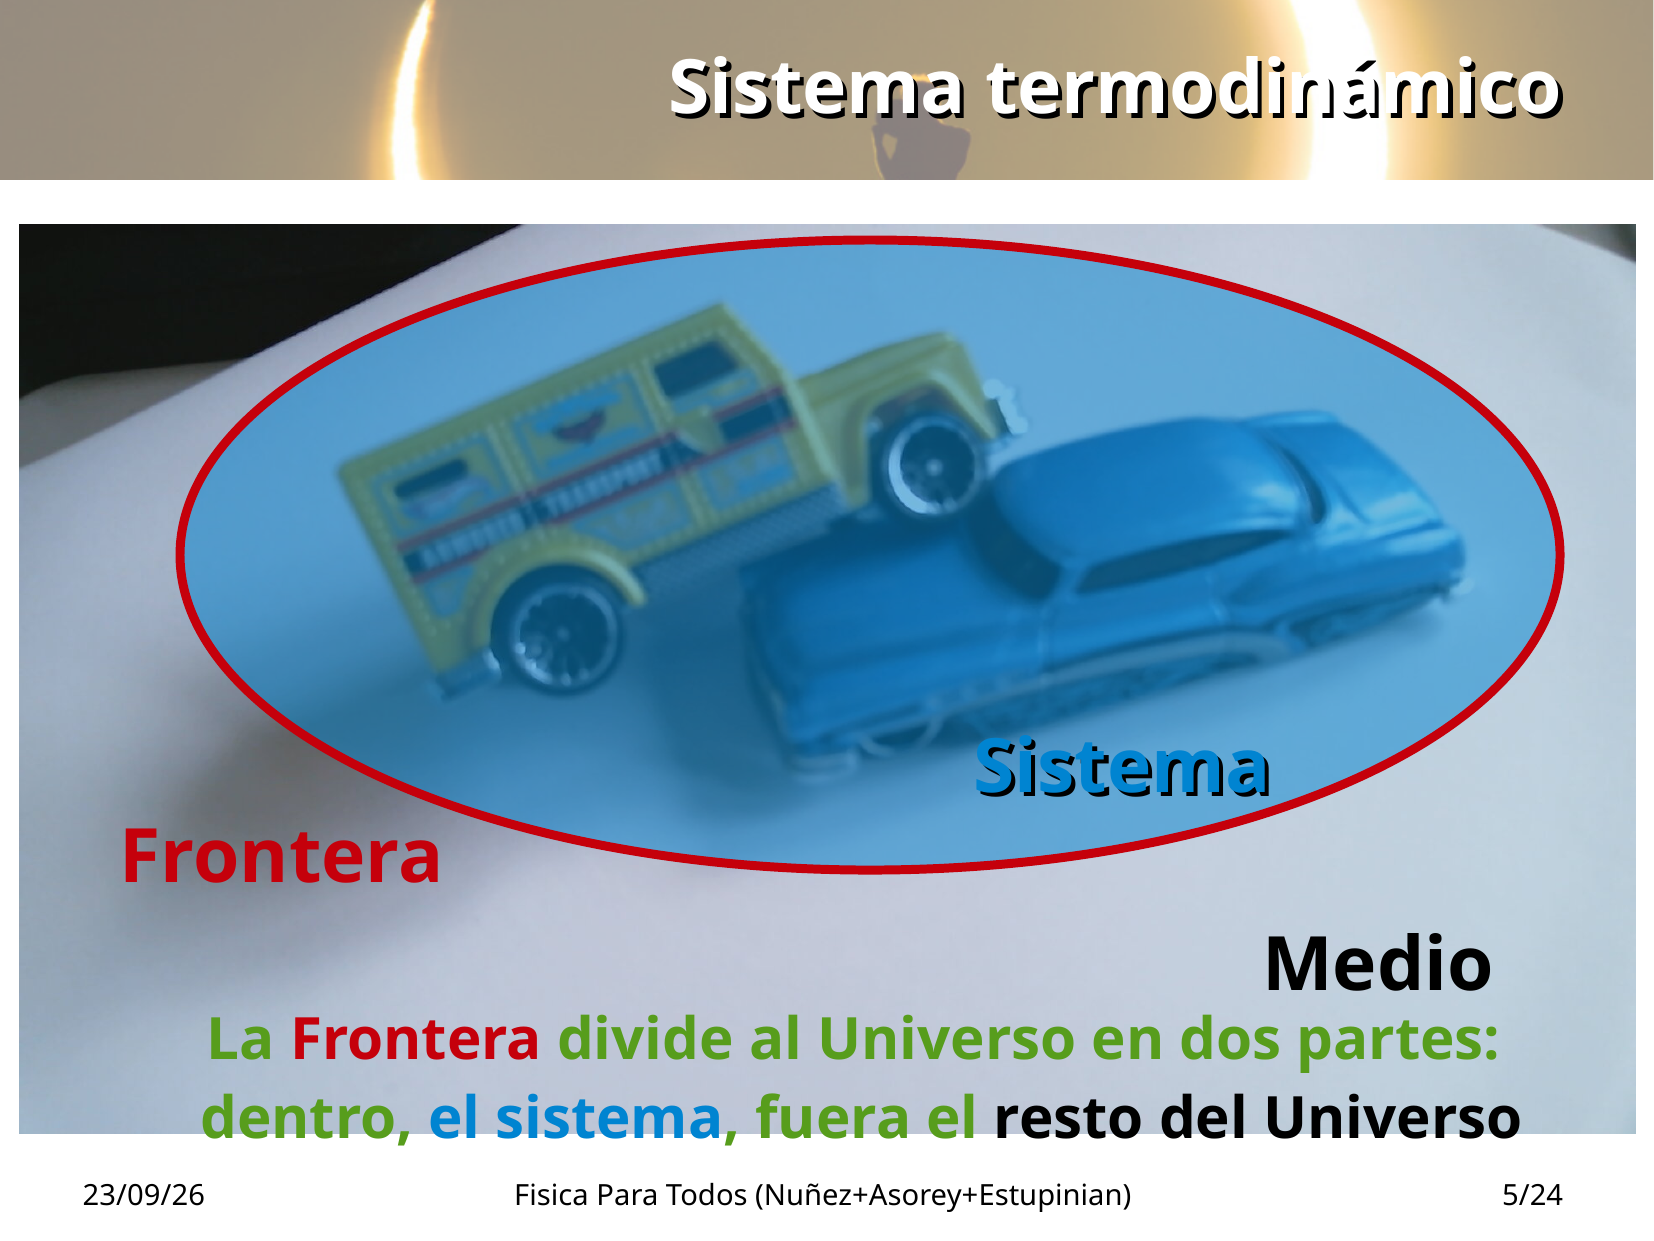

# Sistema termodinámico
Sistema
Frontera
Medio
La Frontera divide al Universo en dos partes:
dentro, el sistema, fuera el resto del Universo
Fisica Para Todos (Nuñez+Asorey+Estupinian)
5